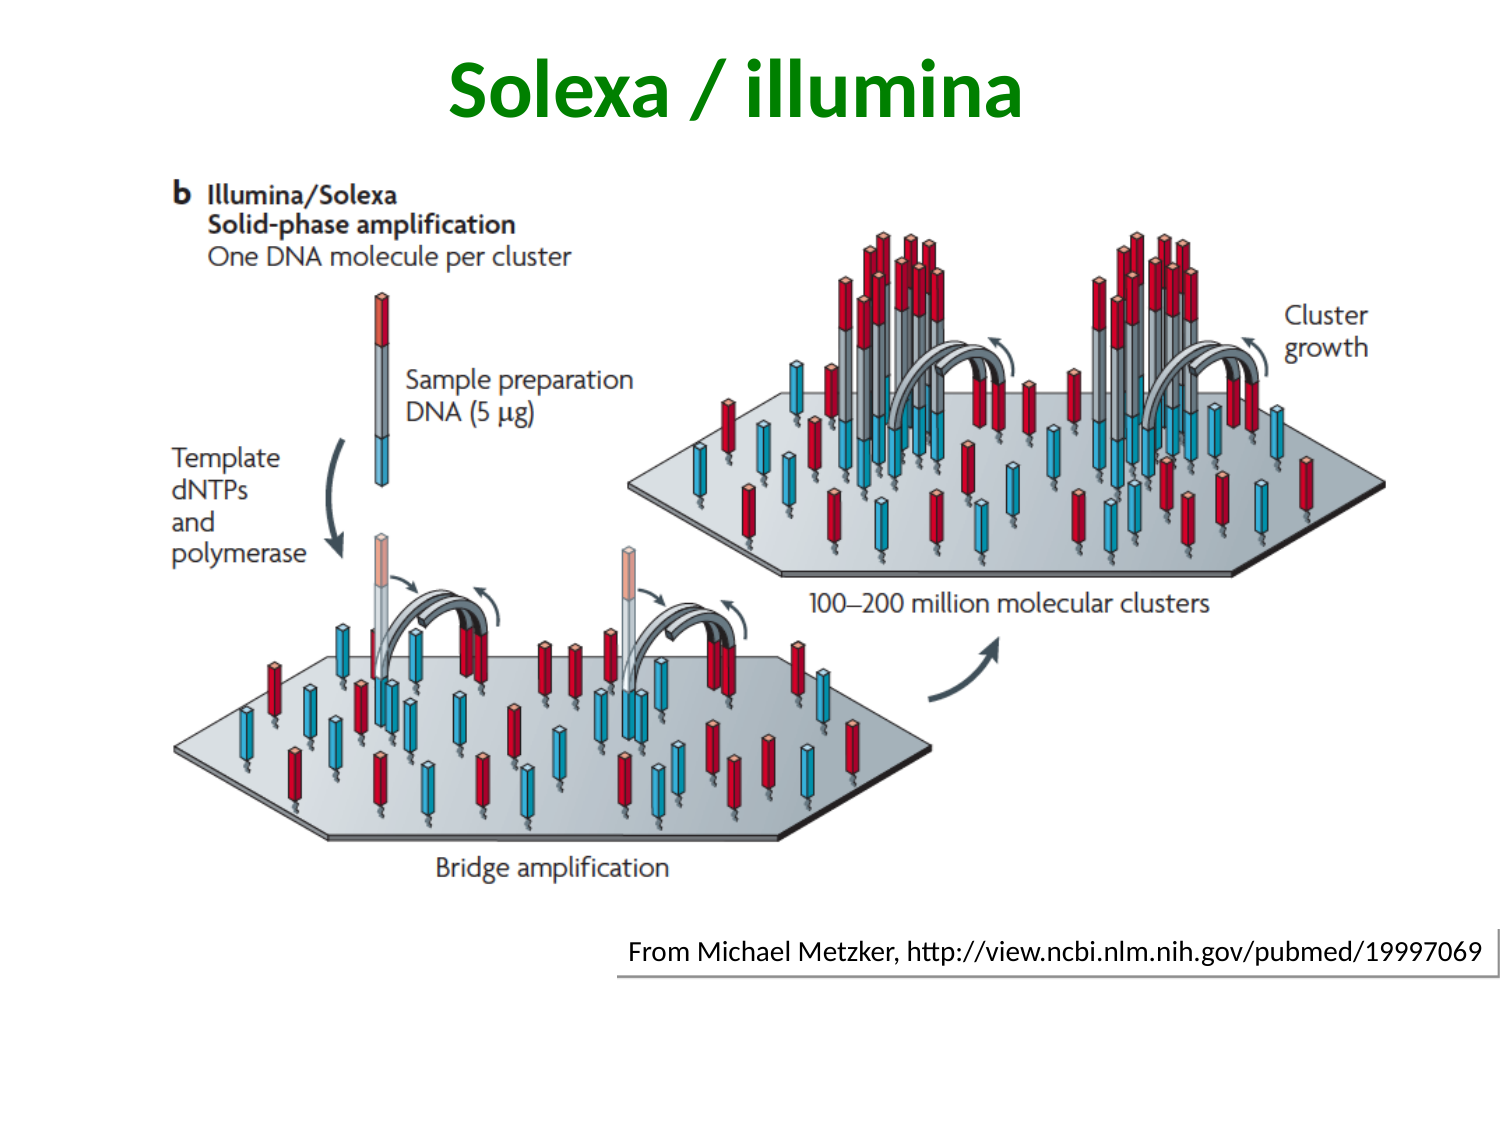

Solexa / illumina
From Michael Metzker, http://view.ncbi.nlm.nih.gov/pubmed/19997069